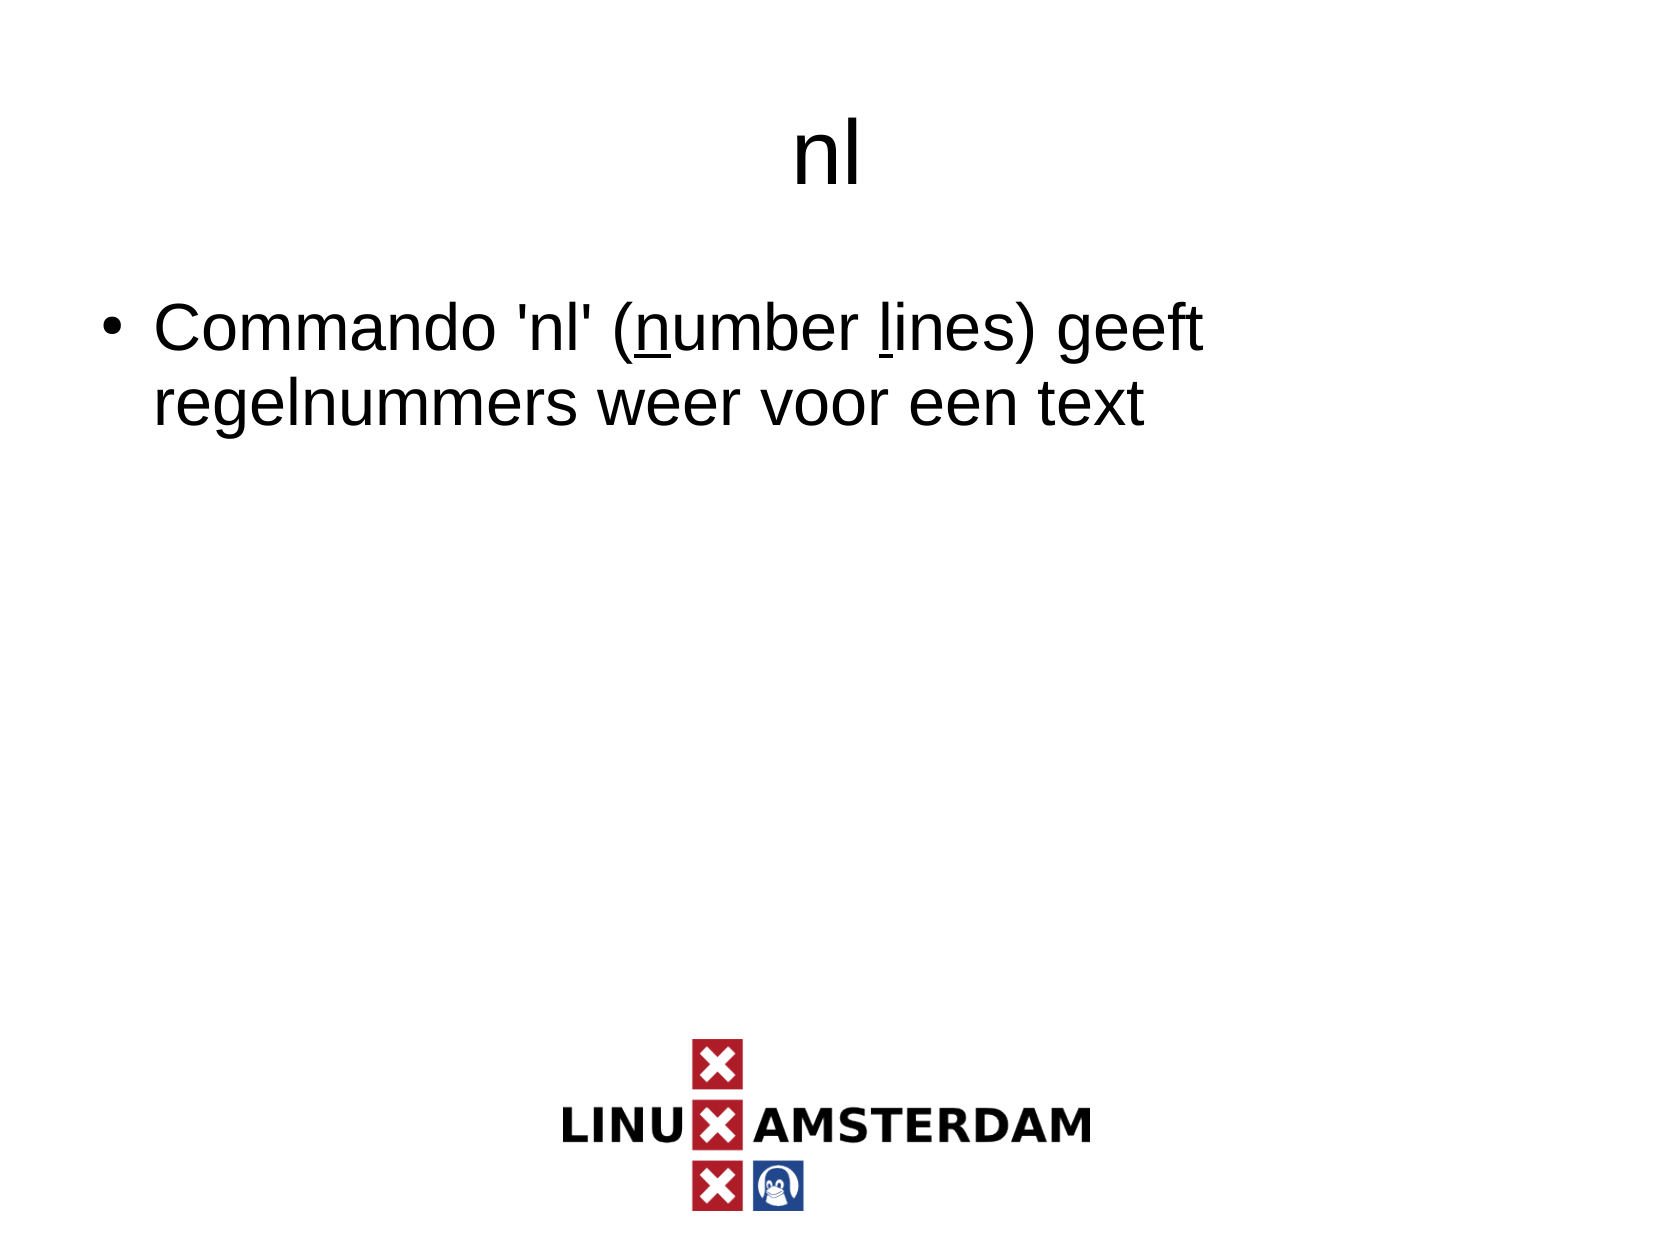

# nl
Commando 'nl' (number lines) geeft regelnummers weer voor een text